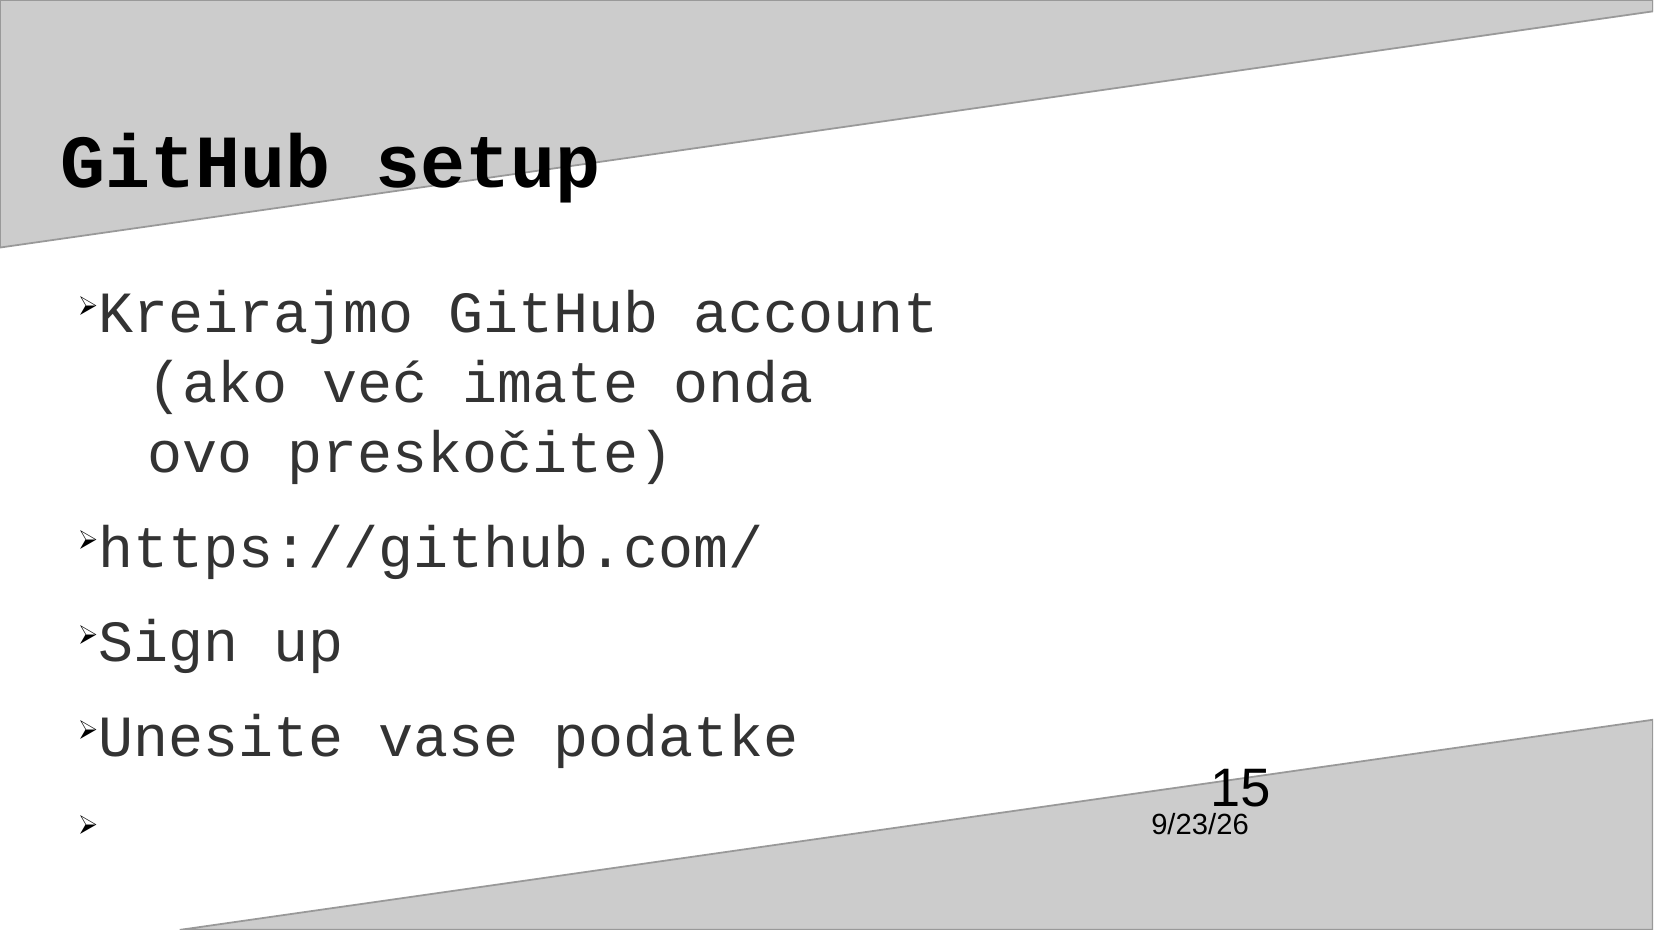

GitHub setup
# Kreirajmo GitHub account (ako već imate onda ovo preskočite)
https://github.com/
Sign up
Unesite vase podatke
13